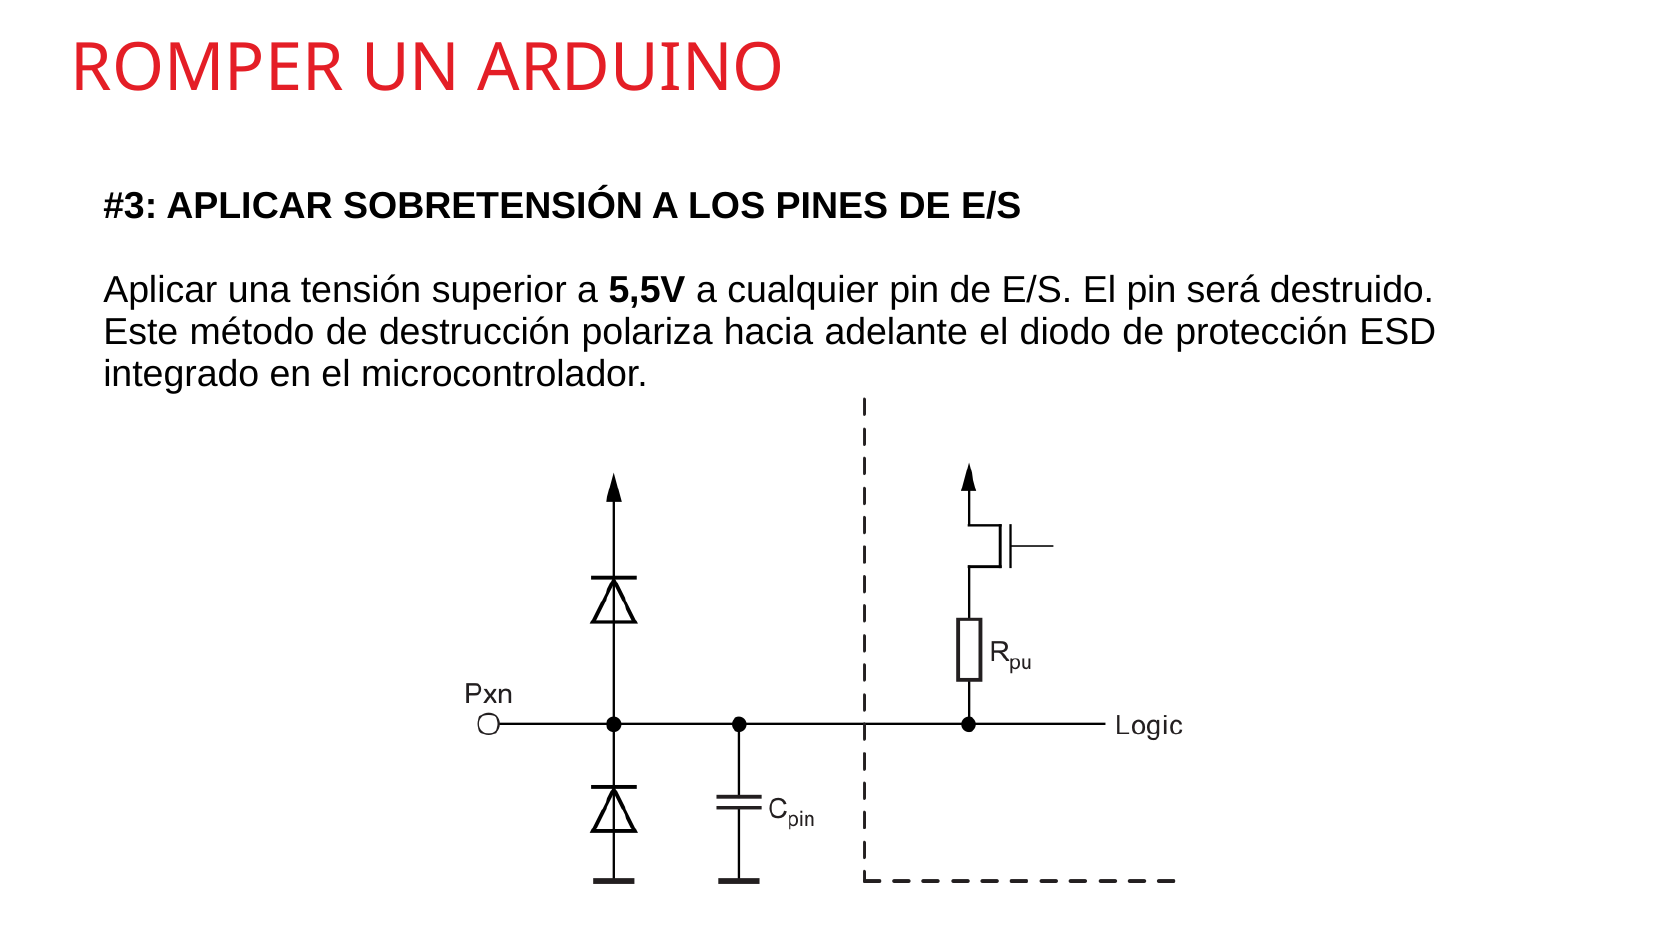

# ROMPER UN ARDUINO
#3: APLICAR SOBRETENSIÓN A LOS PINES DE E/S
Aplicar una tensión superior a 5,5V a cualquier pin de E/S. El pin será destruido.
Este método de destrucción polariza hacia adelante el diodo de protección ESD integrado en el microcontrolador.